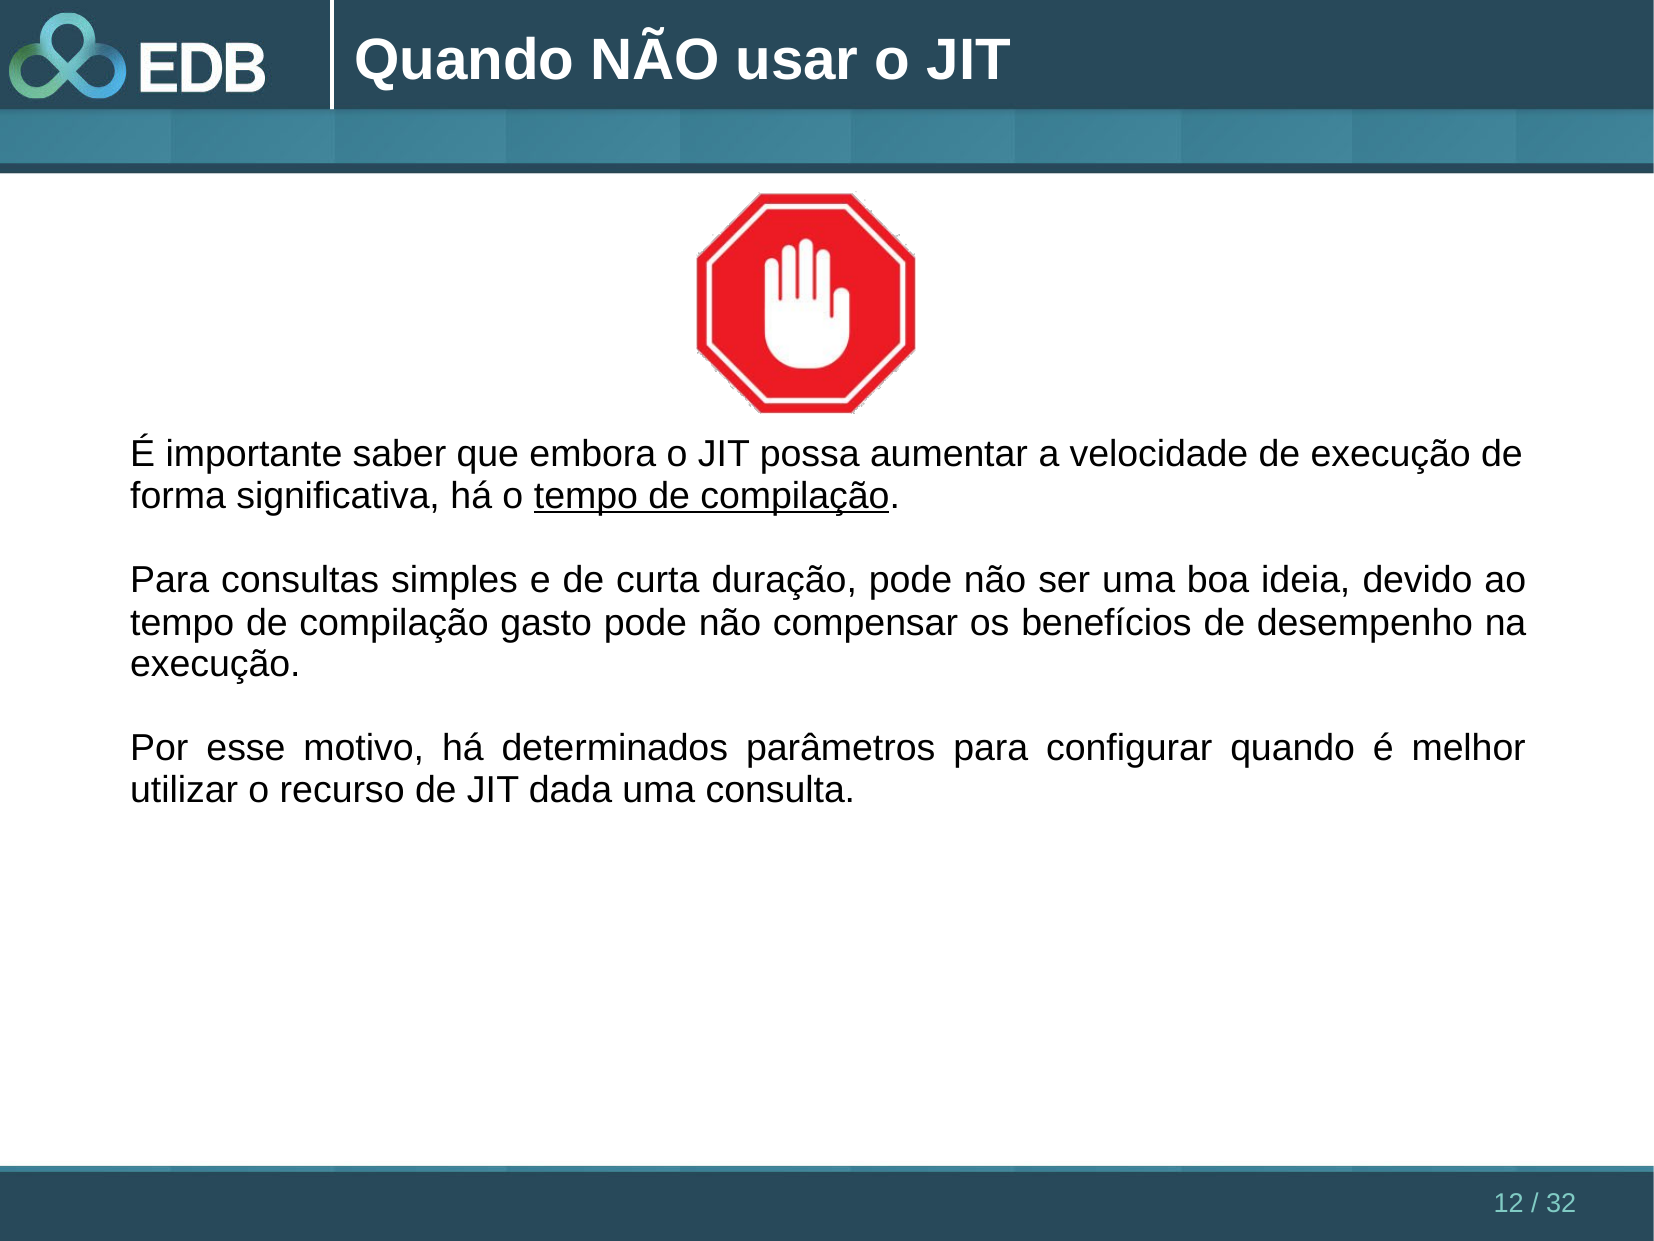

# Quando NÃO usar o JIT
É importante saber que embora o JIT possa aumentar a velocidade de execução de
forma significativa, há o tempo de compilação.
Para consultas simples e de curta duração, pode não ser uma boa ideia, devido ao tempo de compilação gasto pode não compensar os benefícios de desempenho na execução.
Por esse motivo, há determinados parâmetros para configurar quando é melhor utilizar o recurso de JIT dada uma consulta.